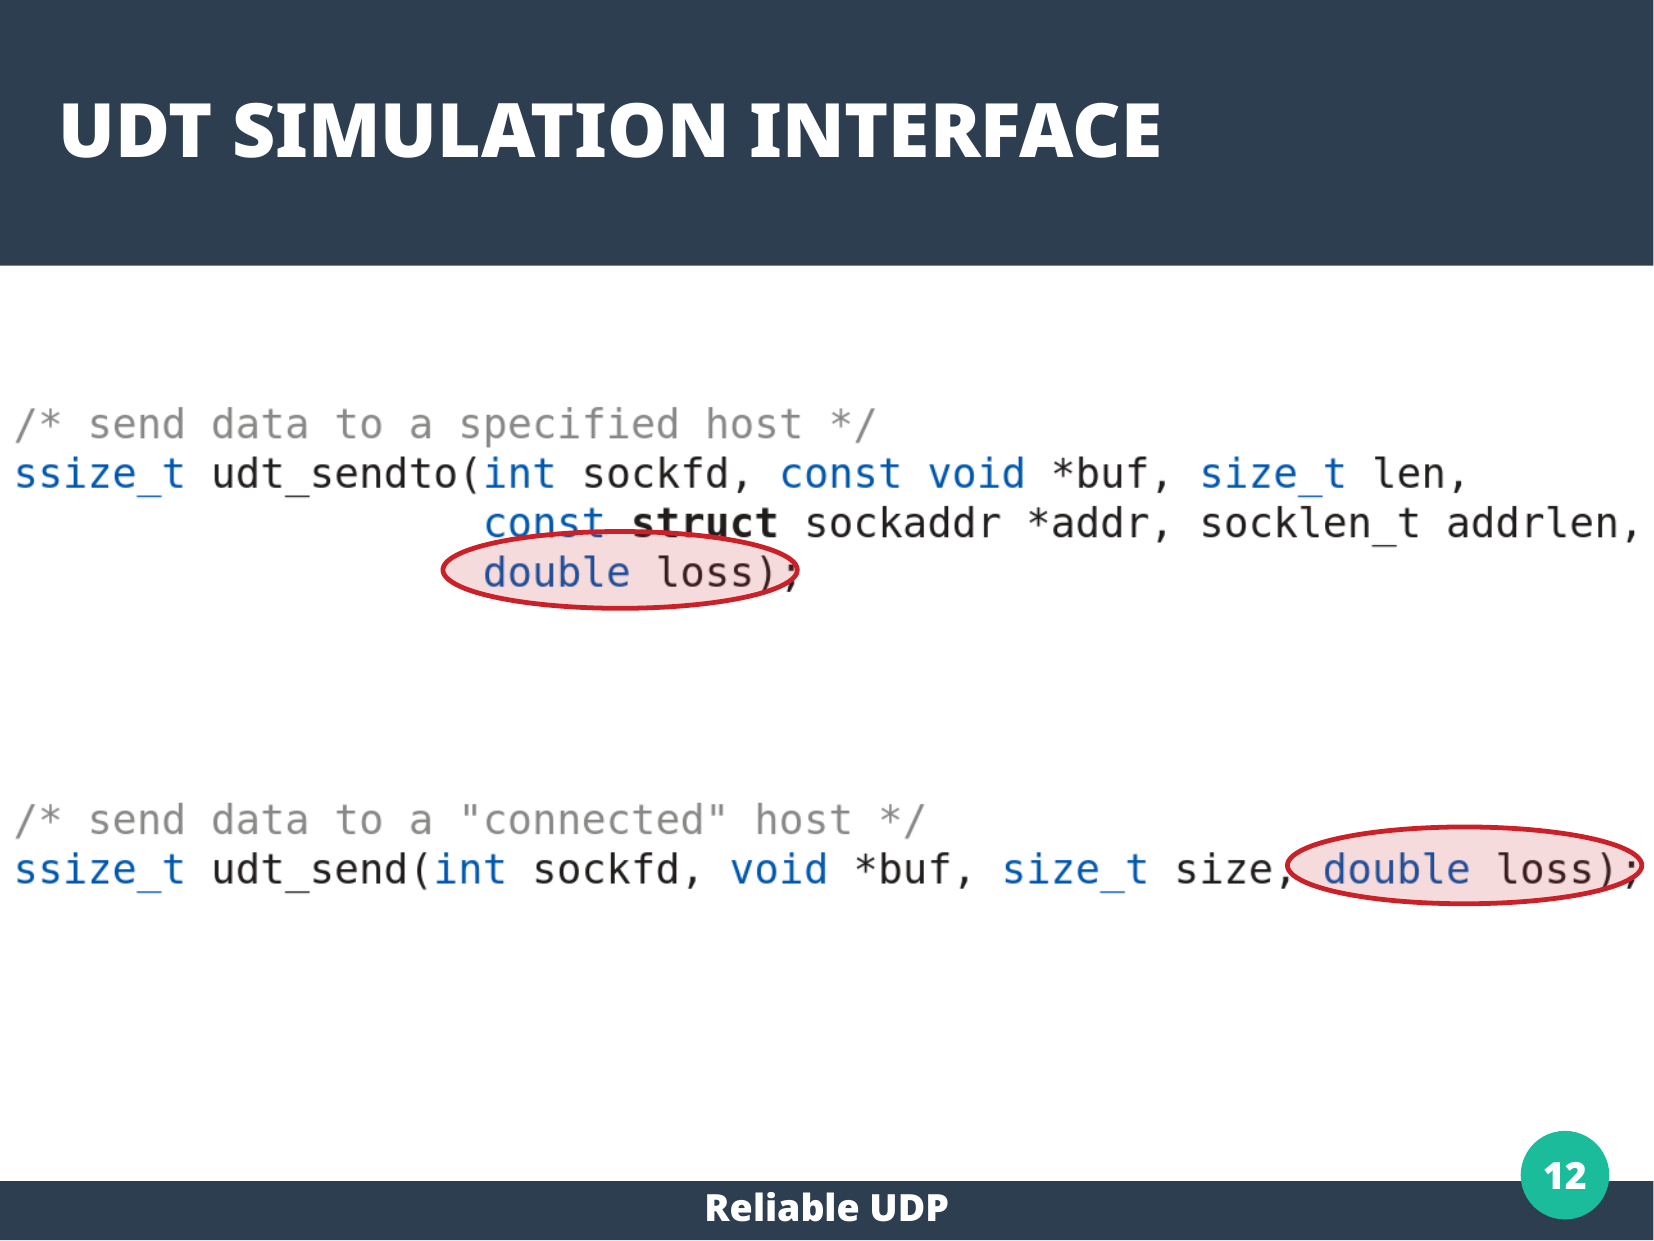

# UDT SIMULATION INTERFACE
12
Reliable UDP